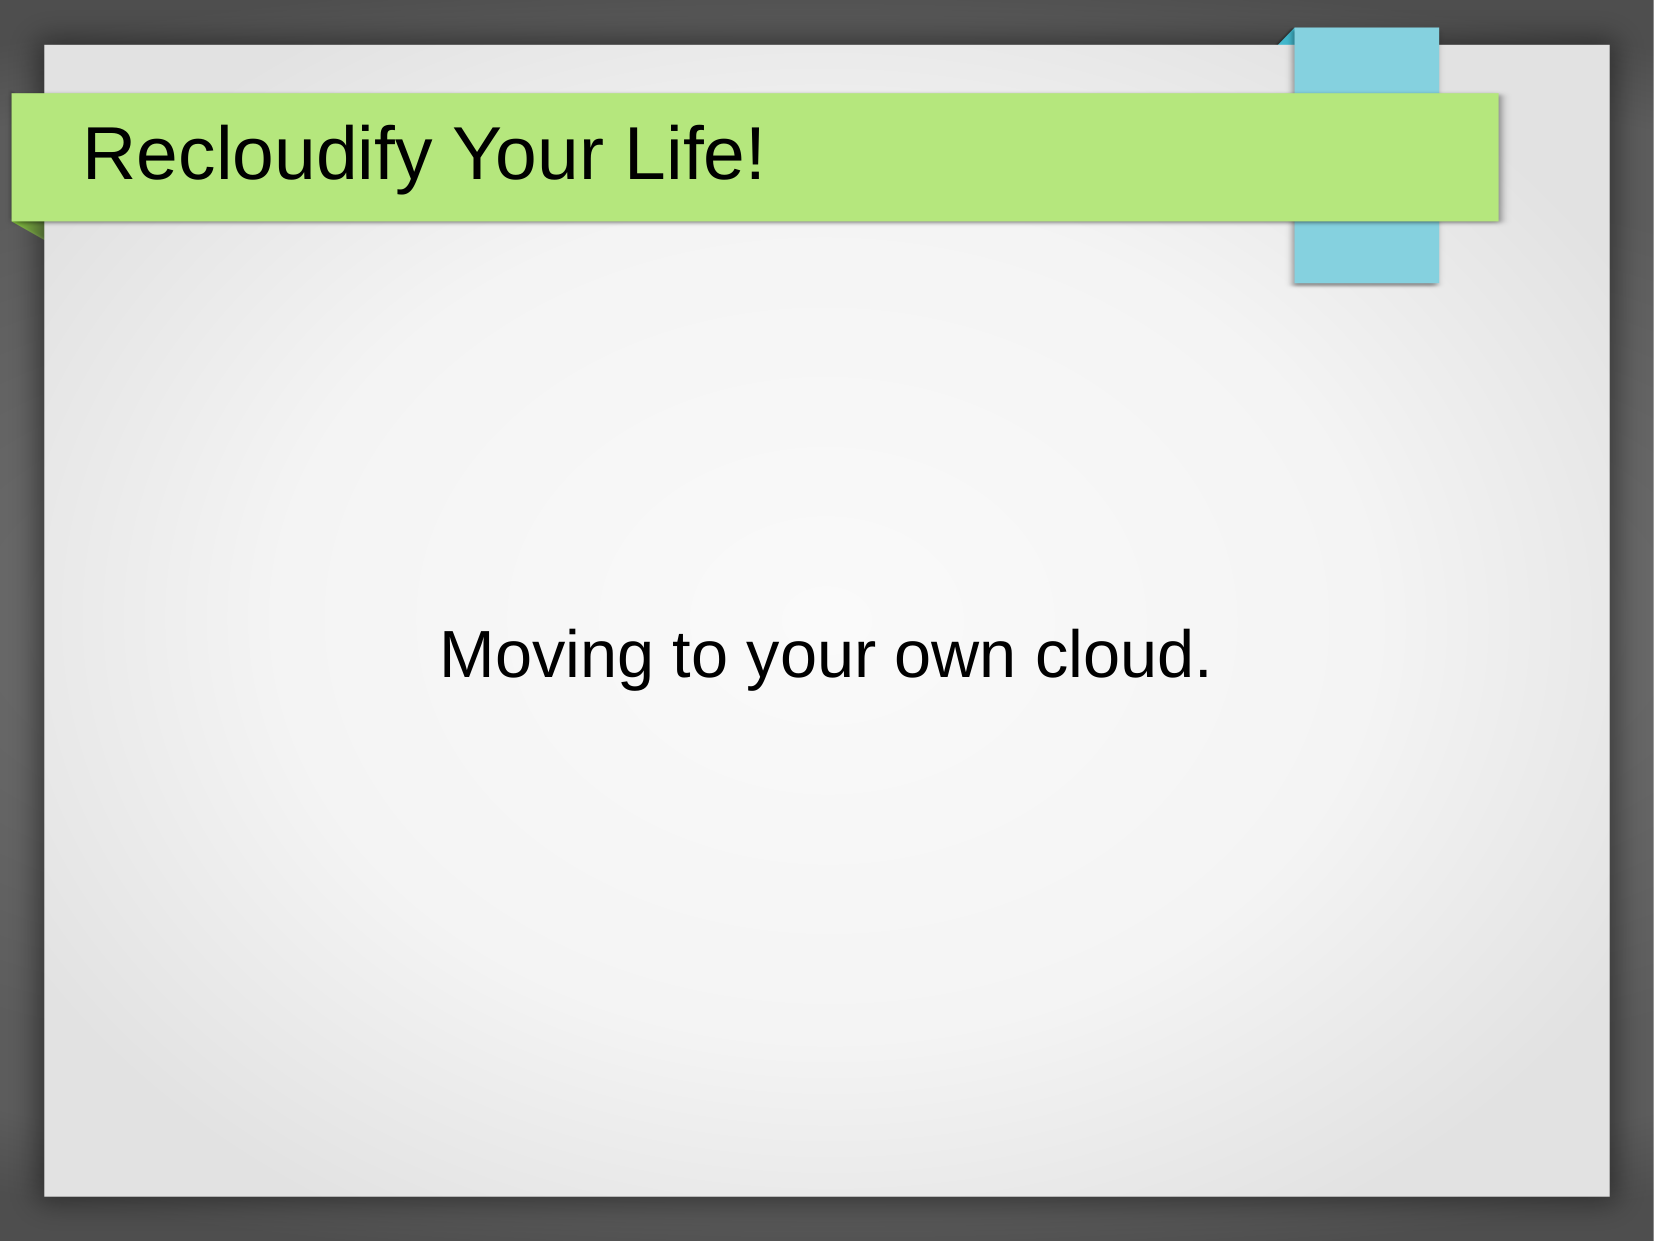

# Recloudify Your Life!
Moving to your own cloud.